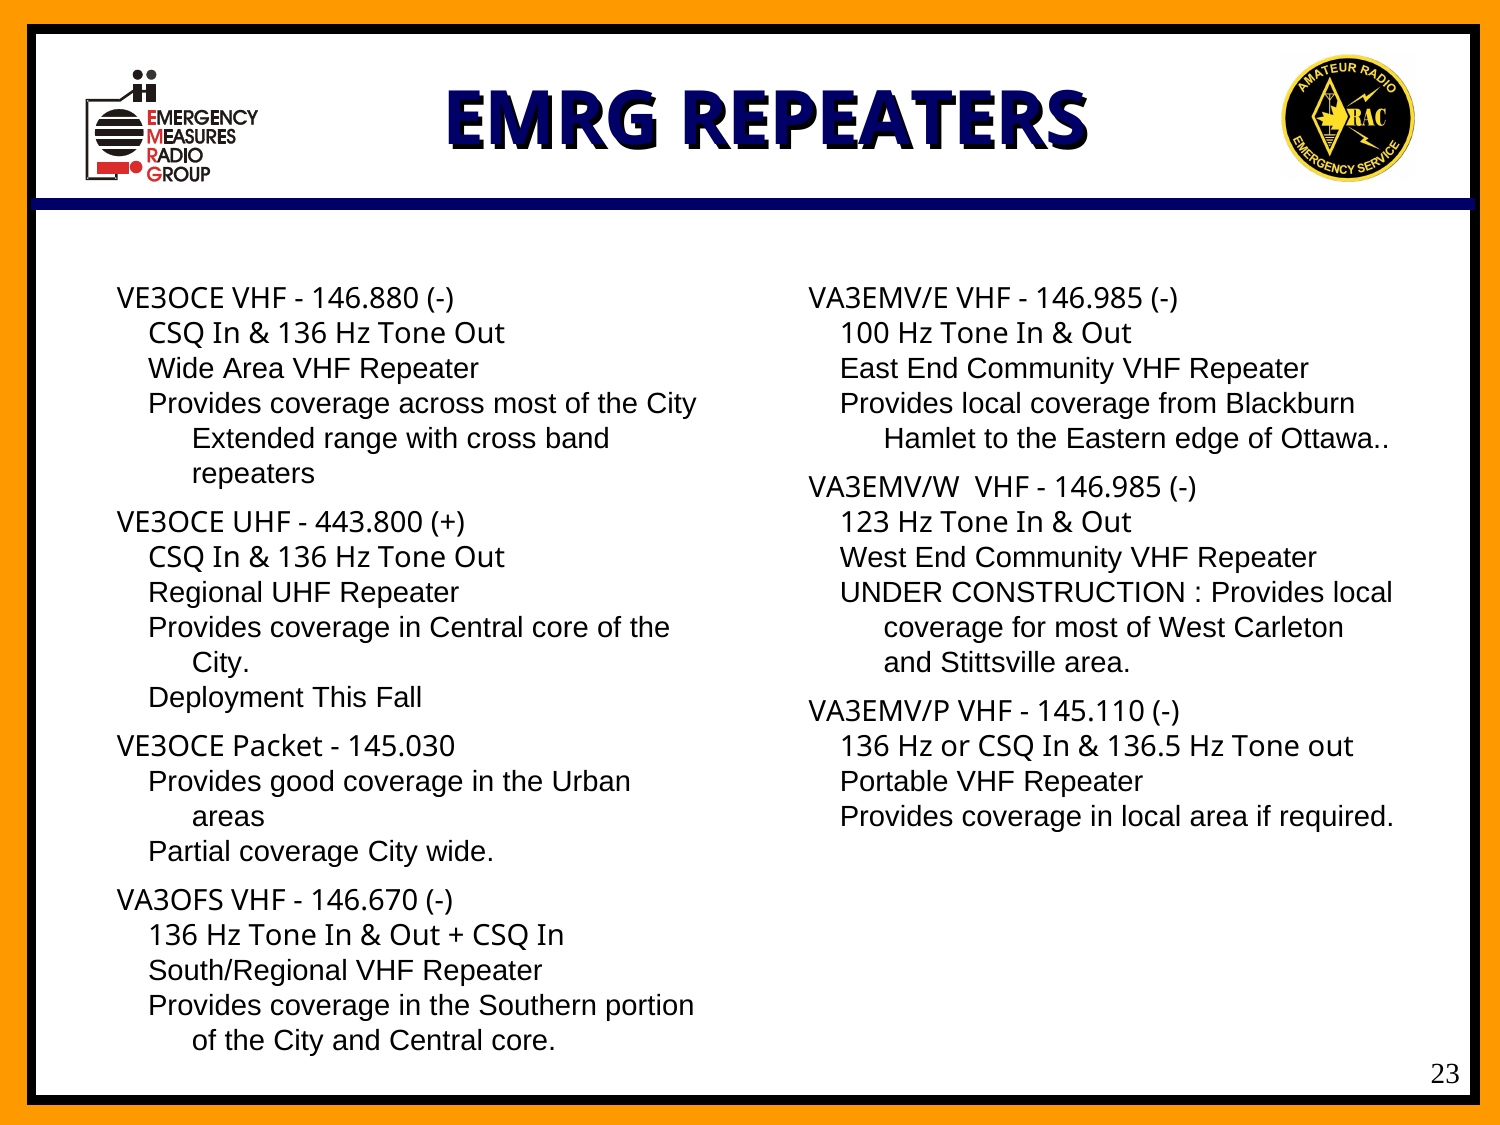

EMRG REPEATERS
VE3OCE VHF - 146.880 (-)
CSQ In & 136 Hz Tone Out
Wide Area VHF Repeater
Provides coverage across most of the City Extended range with cross band repeaters
VE3OCE UHF - 443.800 (+)
CSQ In & 136 Hz Tone Out
Regional UHF Repeater
Provides coverage in Central core of the City.
Deployment This Fall
VE3OCE Packet - 145.030
Provides good coverage in the Urban areas
Partial coverage City wide.
VA3OFS VHF - 146.670 (-)
136 Hz Tone In & Out + CSQ In
South/Regional VHF Repeater
Provides coverage in the Southern portion of the City and Central core.
VA3EMV/E VHF - 146.985 (-)
100 Hz Tone In & Out
East End Community VHF Repeater
Provides local coverage from Blackburn Hamlet to the Eastern edge of Ottawa..
VA3EMV/W VHF - 146.985 (-)
123 Hz Tone In & Out
West End Community VHF Repeater
UNDER CONSTRUCTION : Provides local coverage for most of West Carleton and Stittsville area.
VA3EMV/P VHF - 145.110 (-)
136 Hz or CSQ In & 136.5 Hz Tone out
Portable VHF Repeater
Provides coverage in local area if required.
23